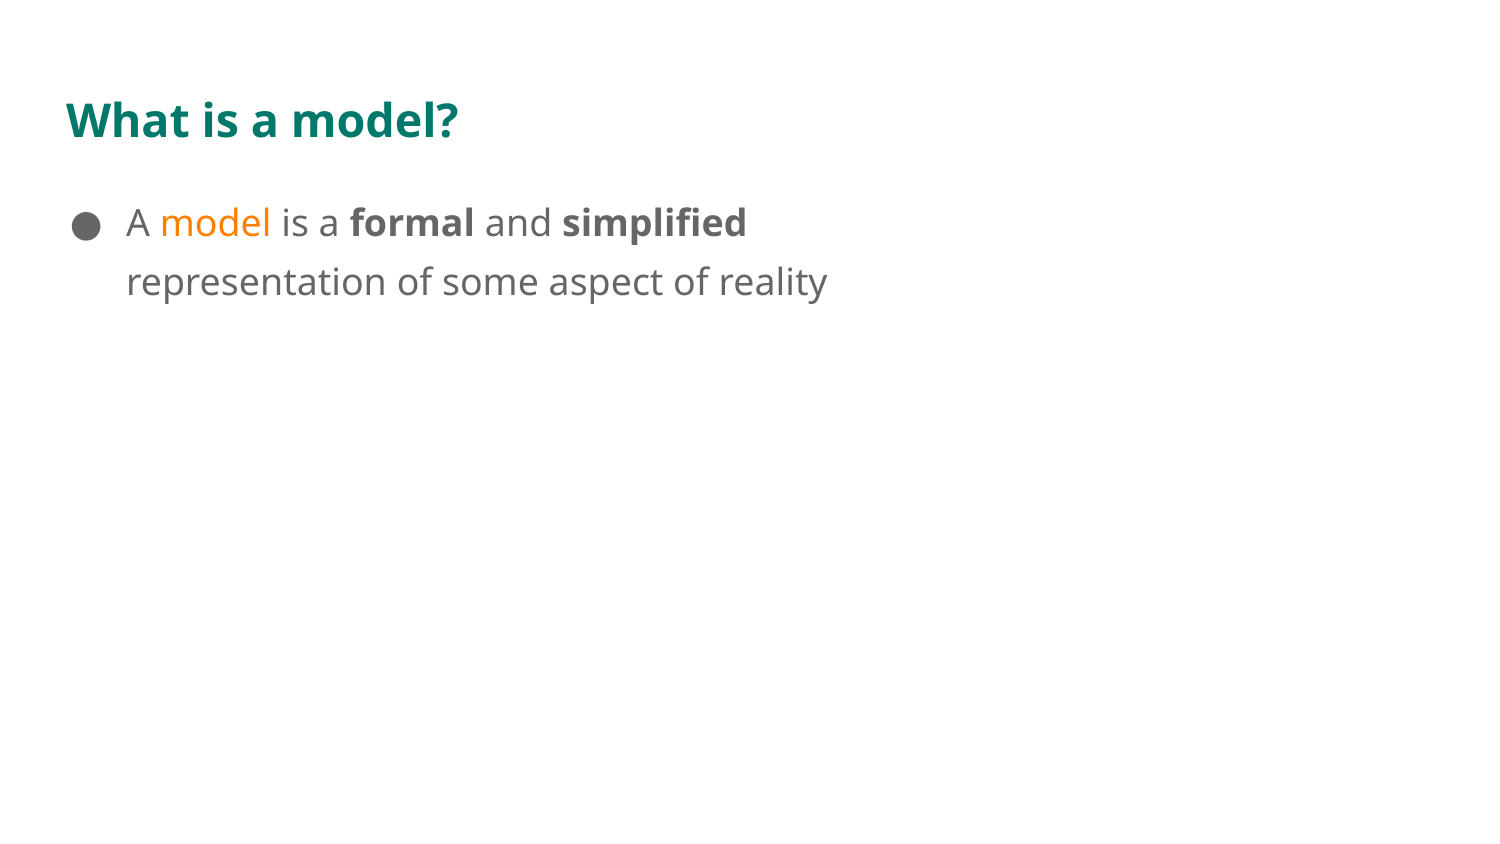

# What is a model?
A model is a formal and simplified representation of some aspect of reality